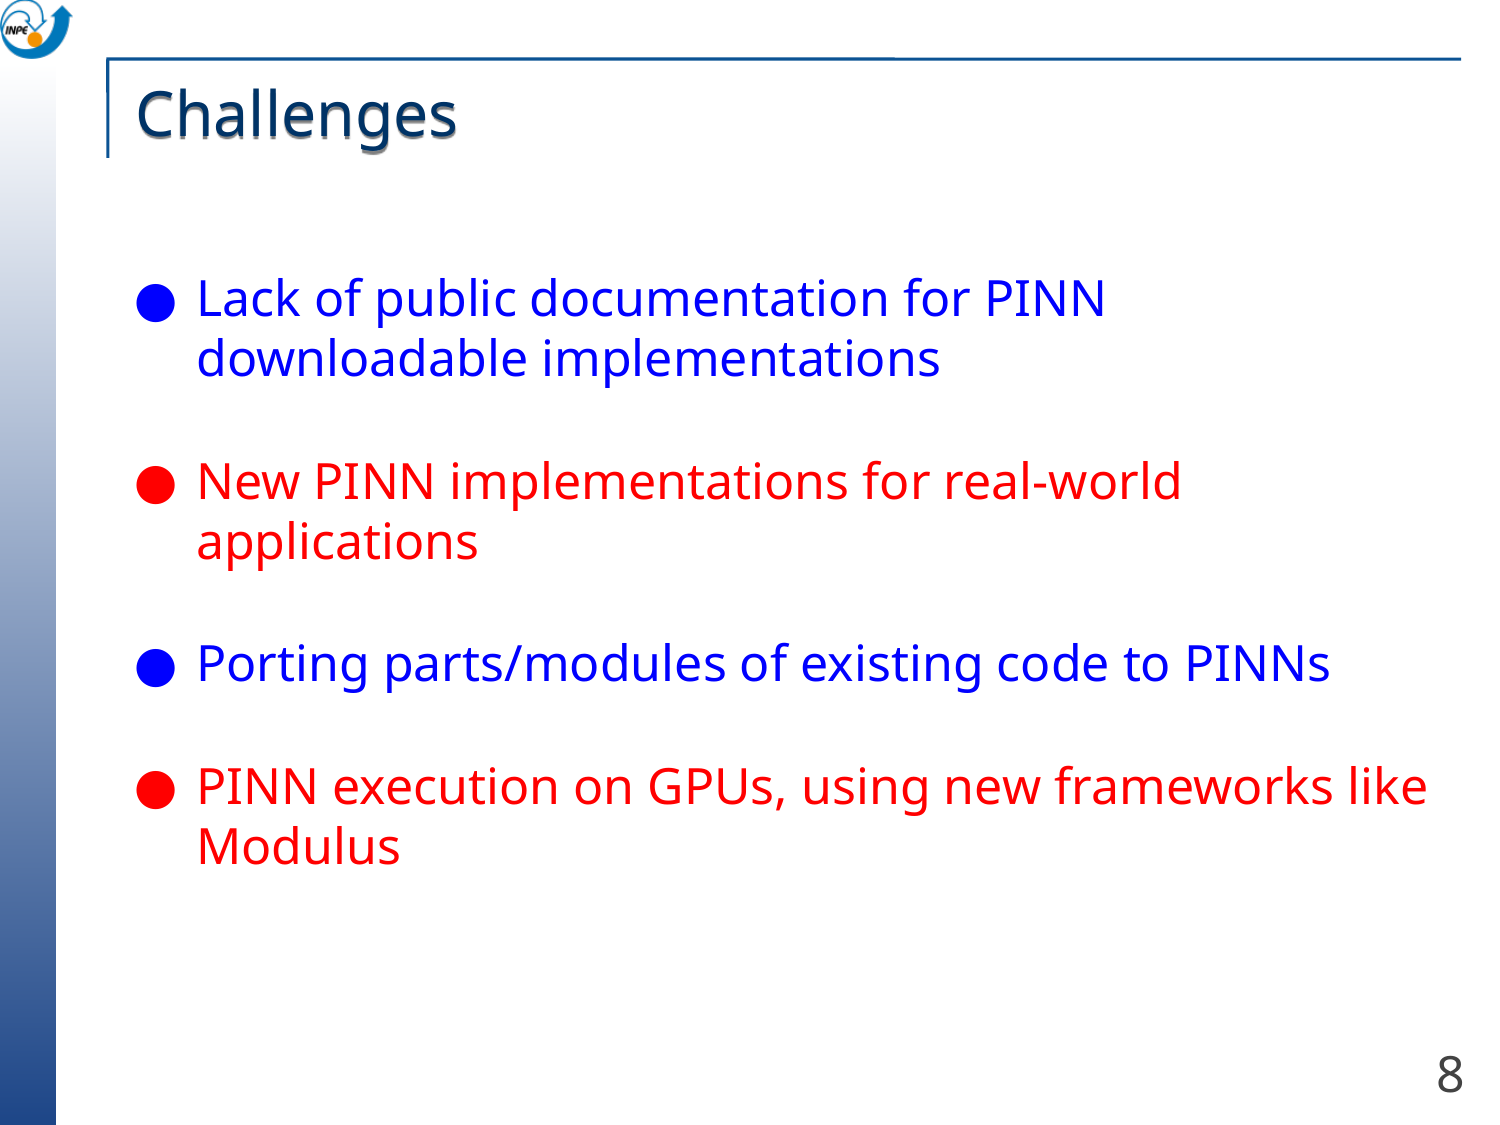

# Challenges
Lack of public documentation for PINN downloadable implementations
New PINN implementations for real-world applications
Porting parts/modules of existing code to PINNs
PINN execution on GPUs, using new frameworks like Modulus